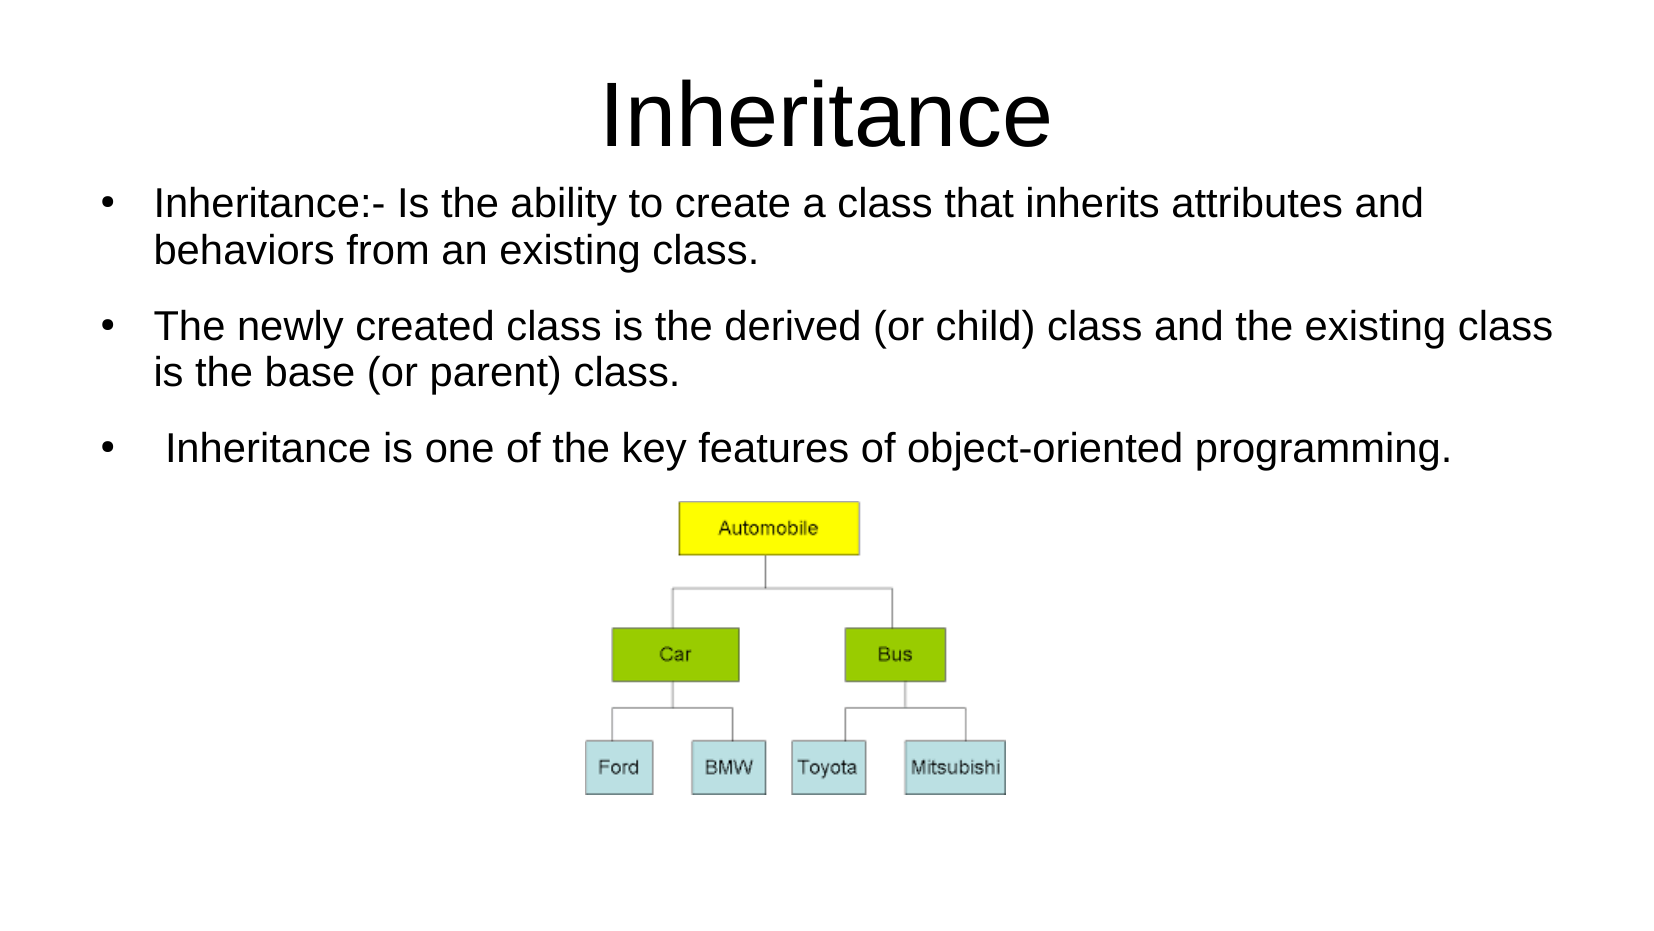

# Inheritance
Inheritance:- Is the ability to create a class that inherits attributes and behaviors from an existing class.
The newly created class is the derived (or child) class and the existing class is the base (or parent) class.
 Inheritance is one of the key features of object-oriented programming.